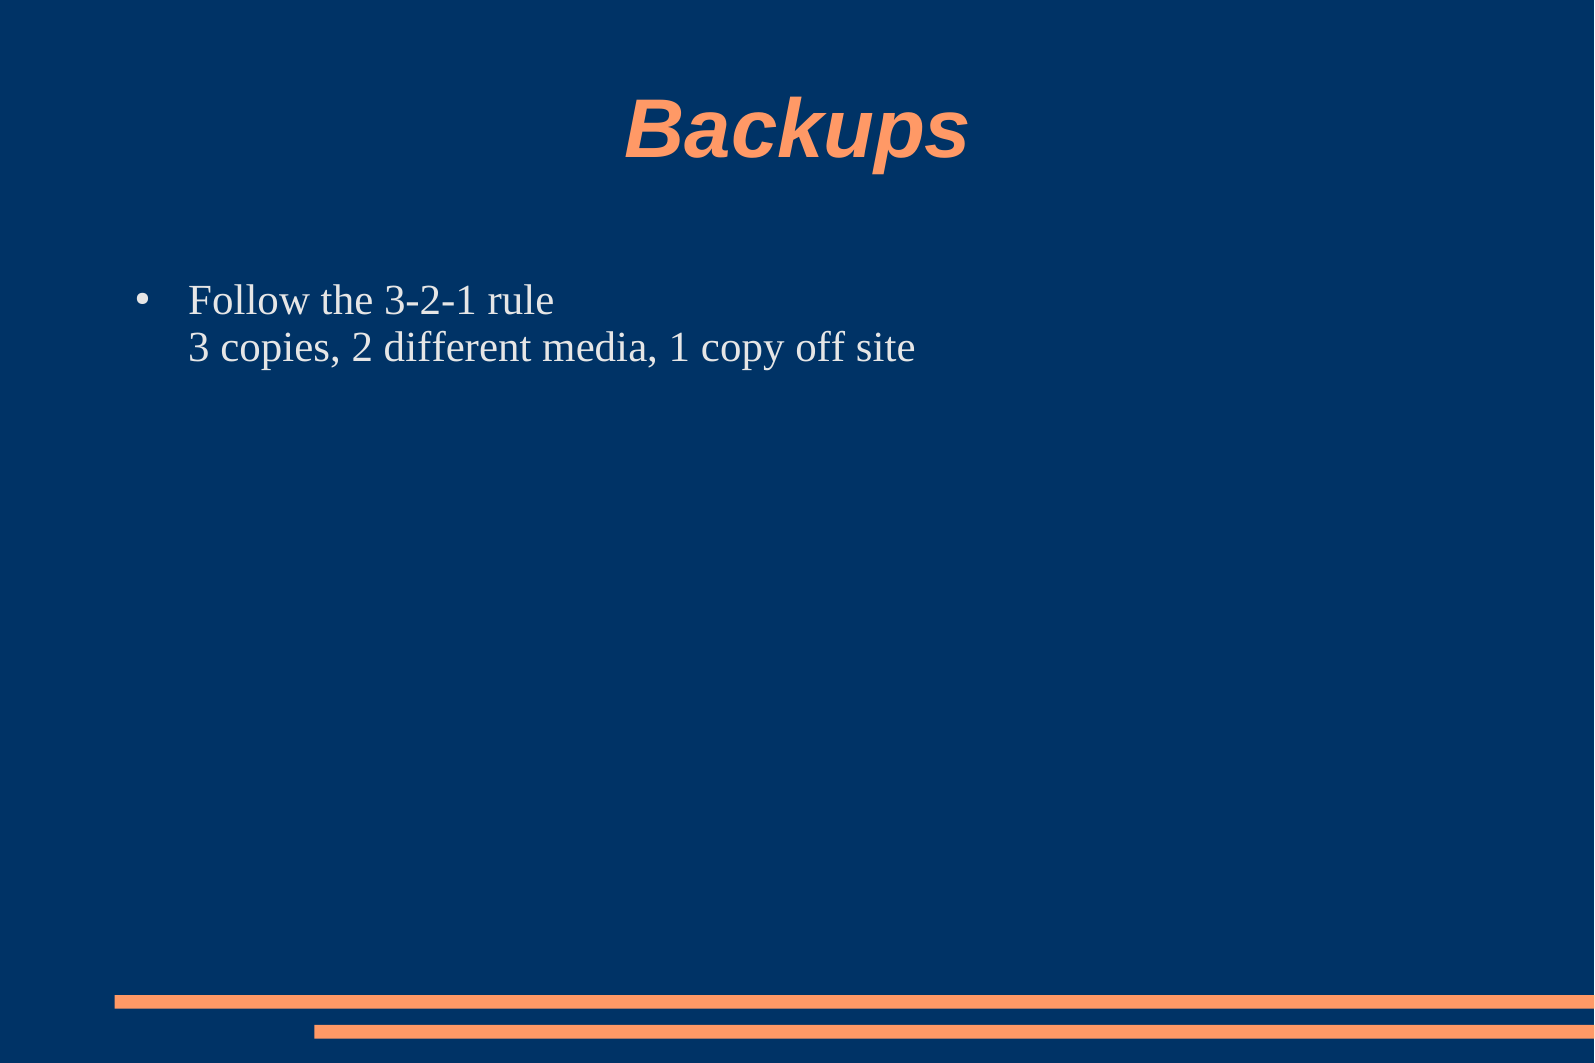

# Backups
Follow the 3-2-1 rule
3 copies, 2 different media, 1 copy off site